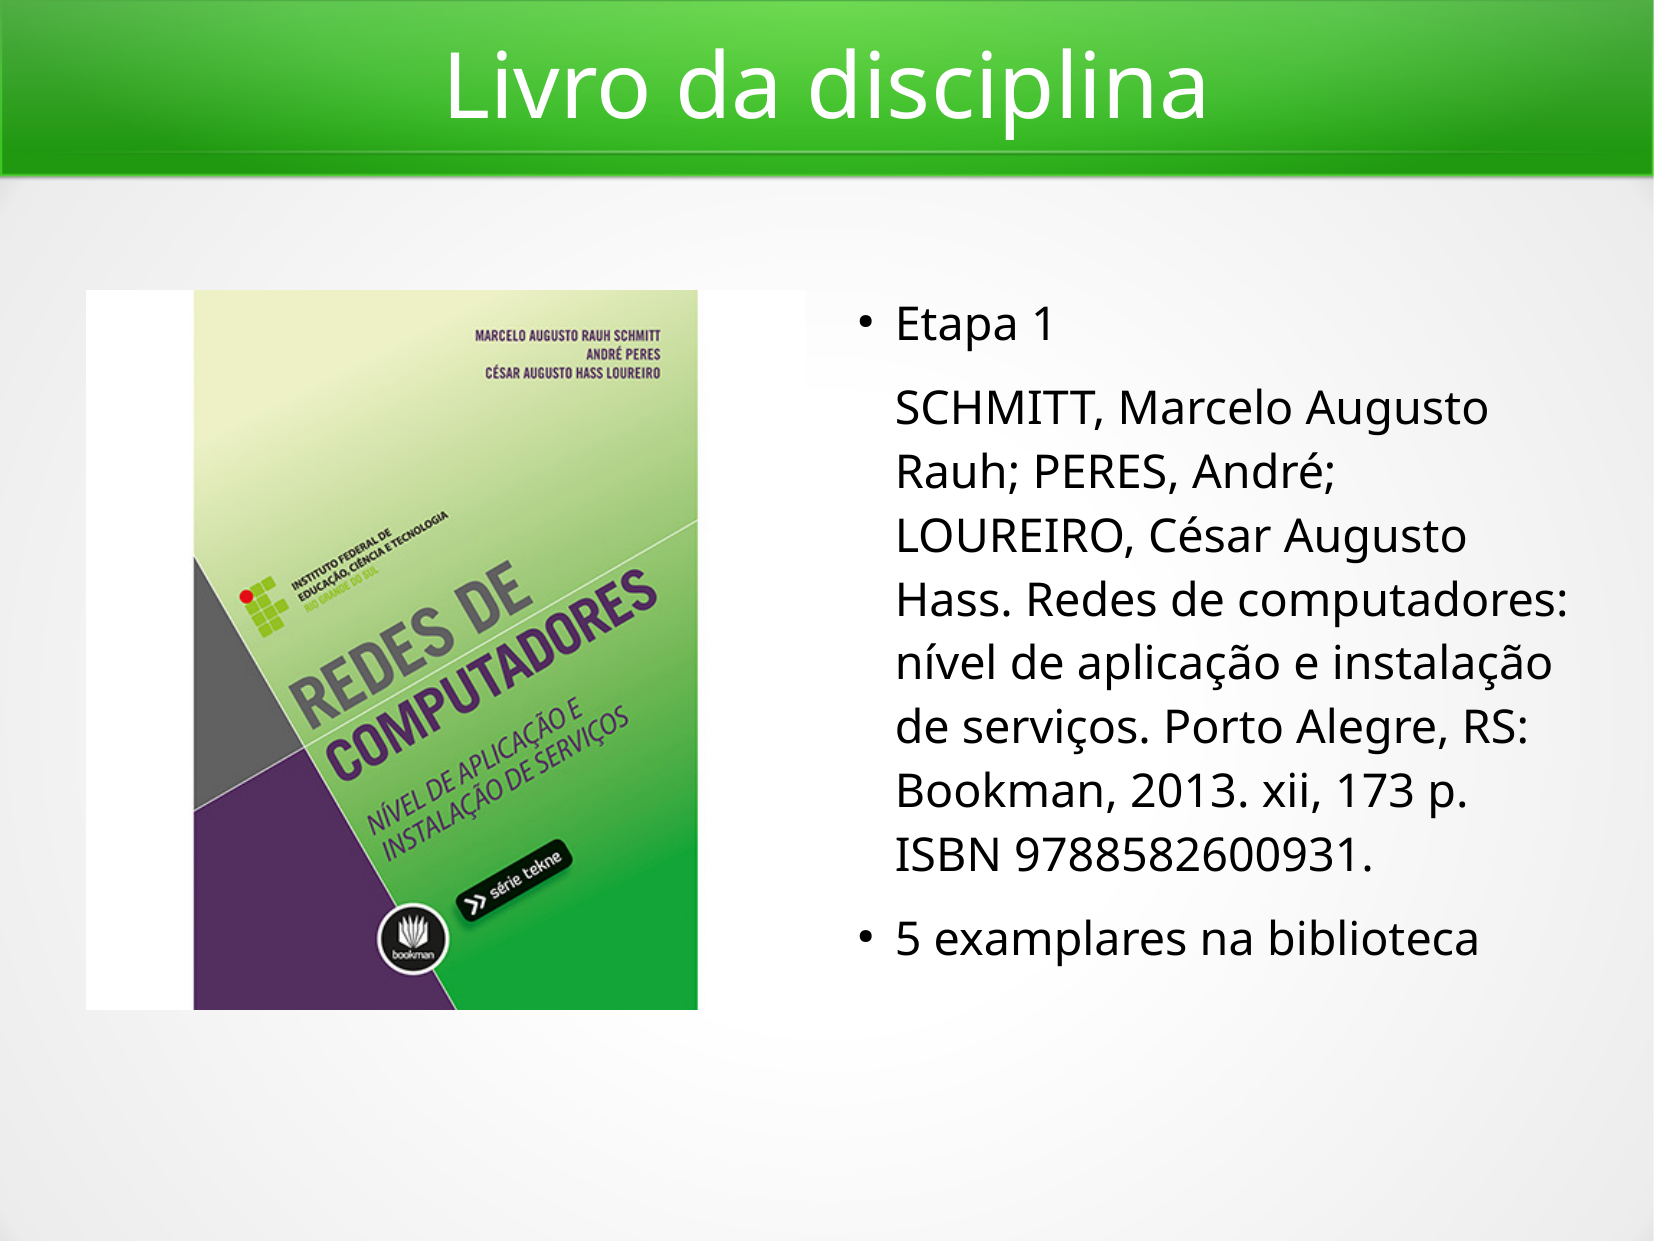

# Livro da disciplina
Etapa 1
SCHMITT, Marcelo Augusto Rauh; PERES, André; LOUREIRO, César Augusto Hass. Redes de computadores: nível de aplicação e instalação de serviços. Porto Alegre, RS: Bookman, 2013. xii, 173 p. ISBN 9788582600931.
5 examplares na biblioteca